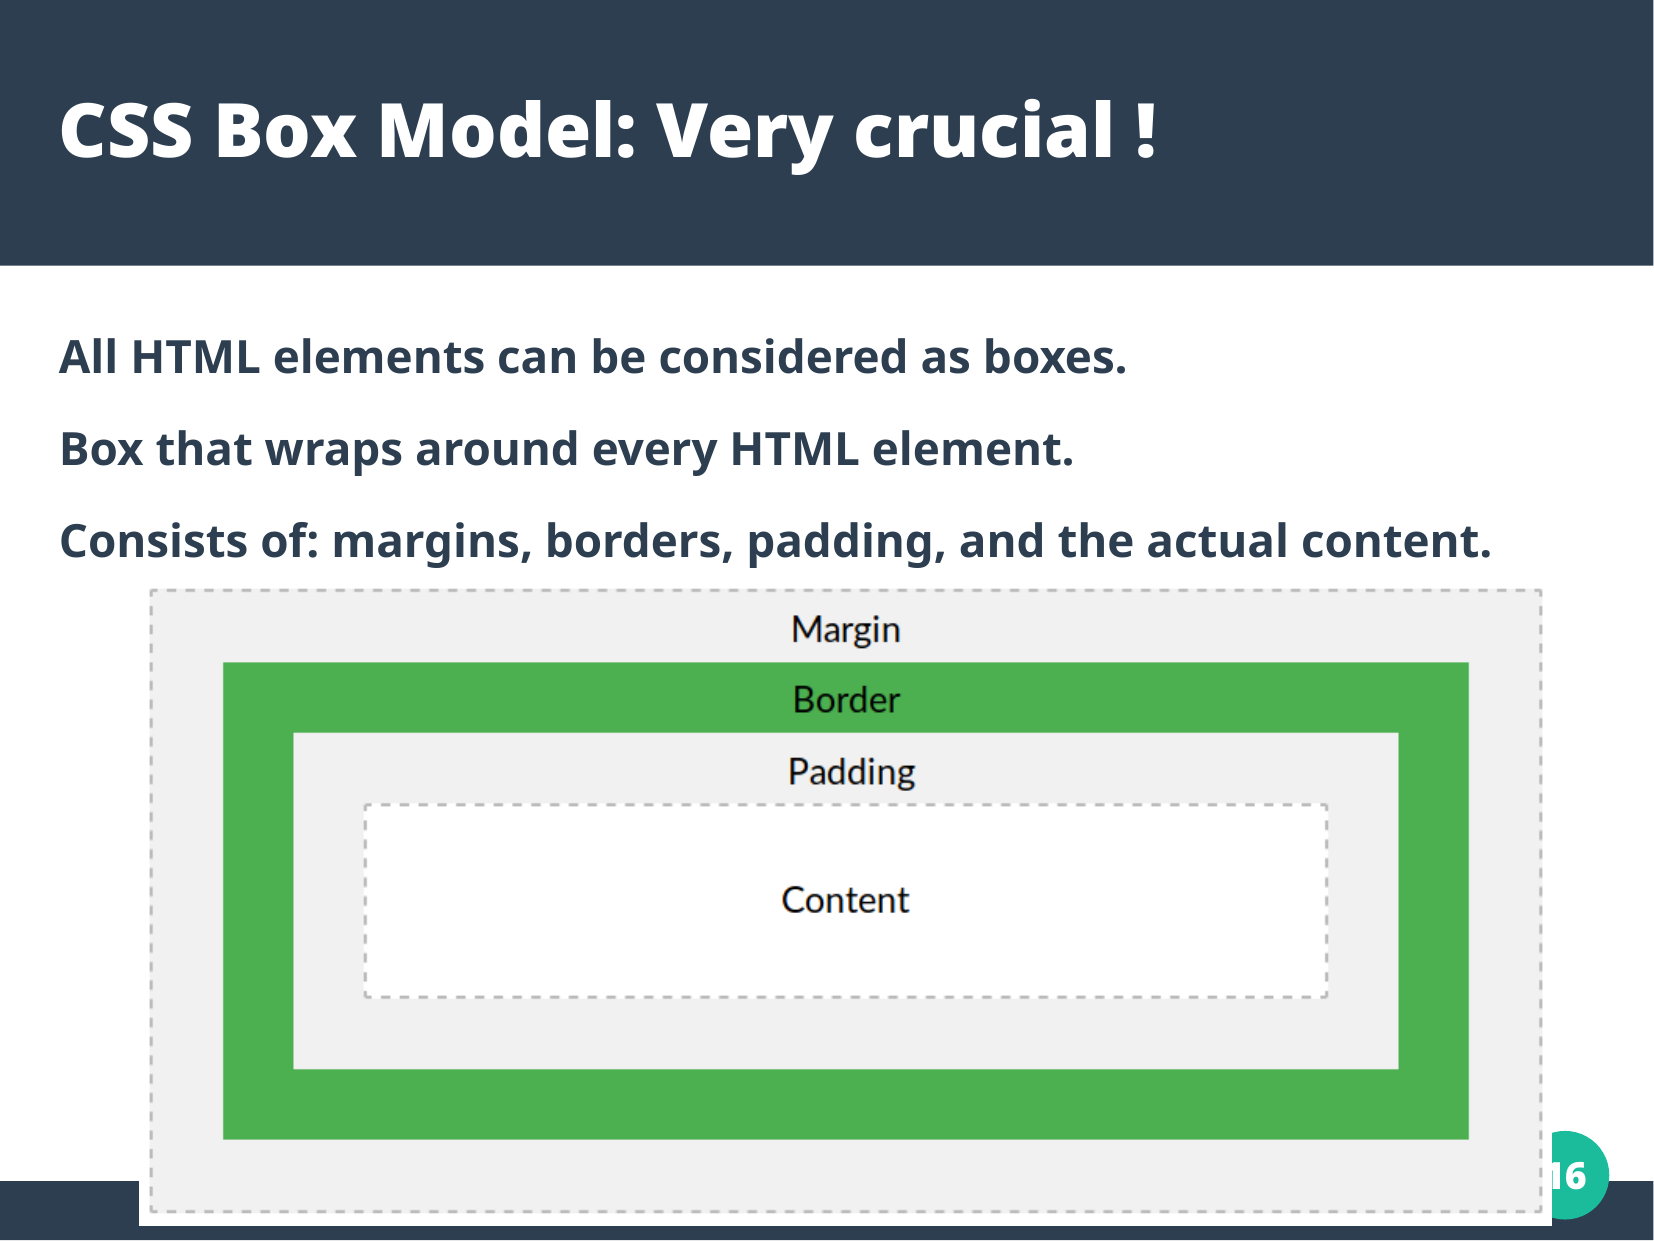

# CSS Box Model: Very crucial !
All HTML elements can be considered as boxes.
Box that wraps around every HTML element.
Consists of: margins, borders, padding, and the actual content.
16